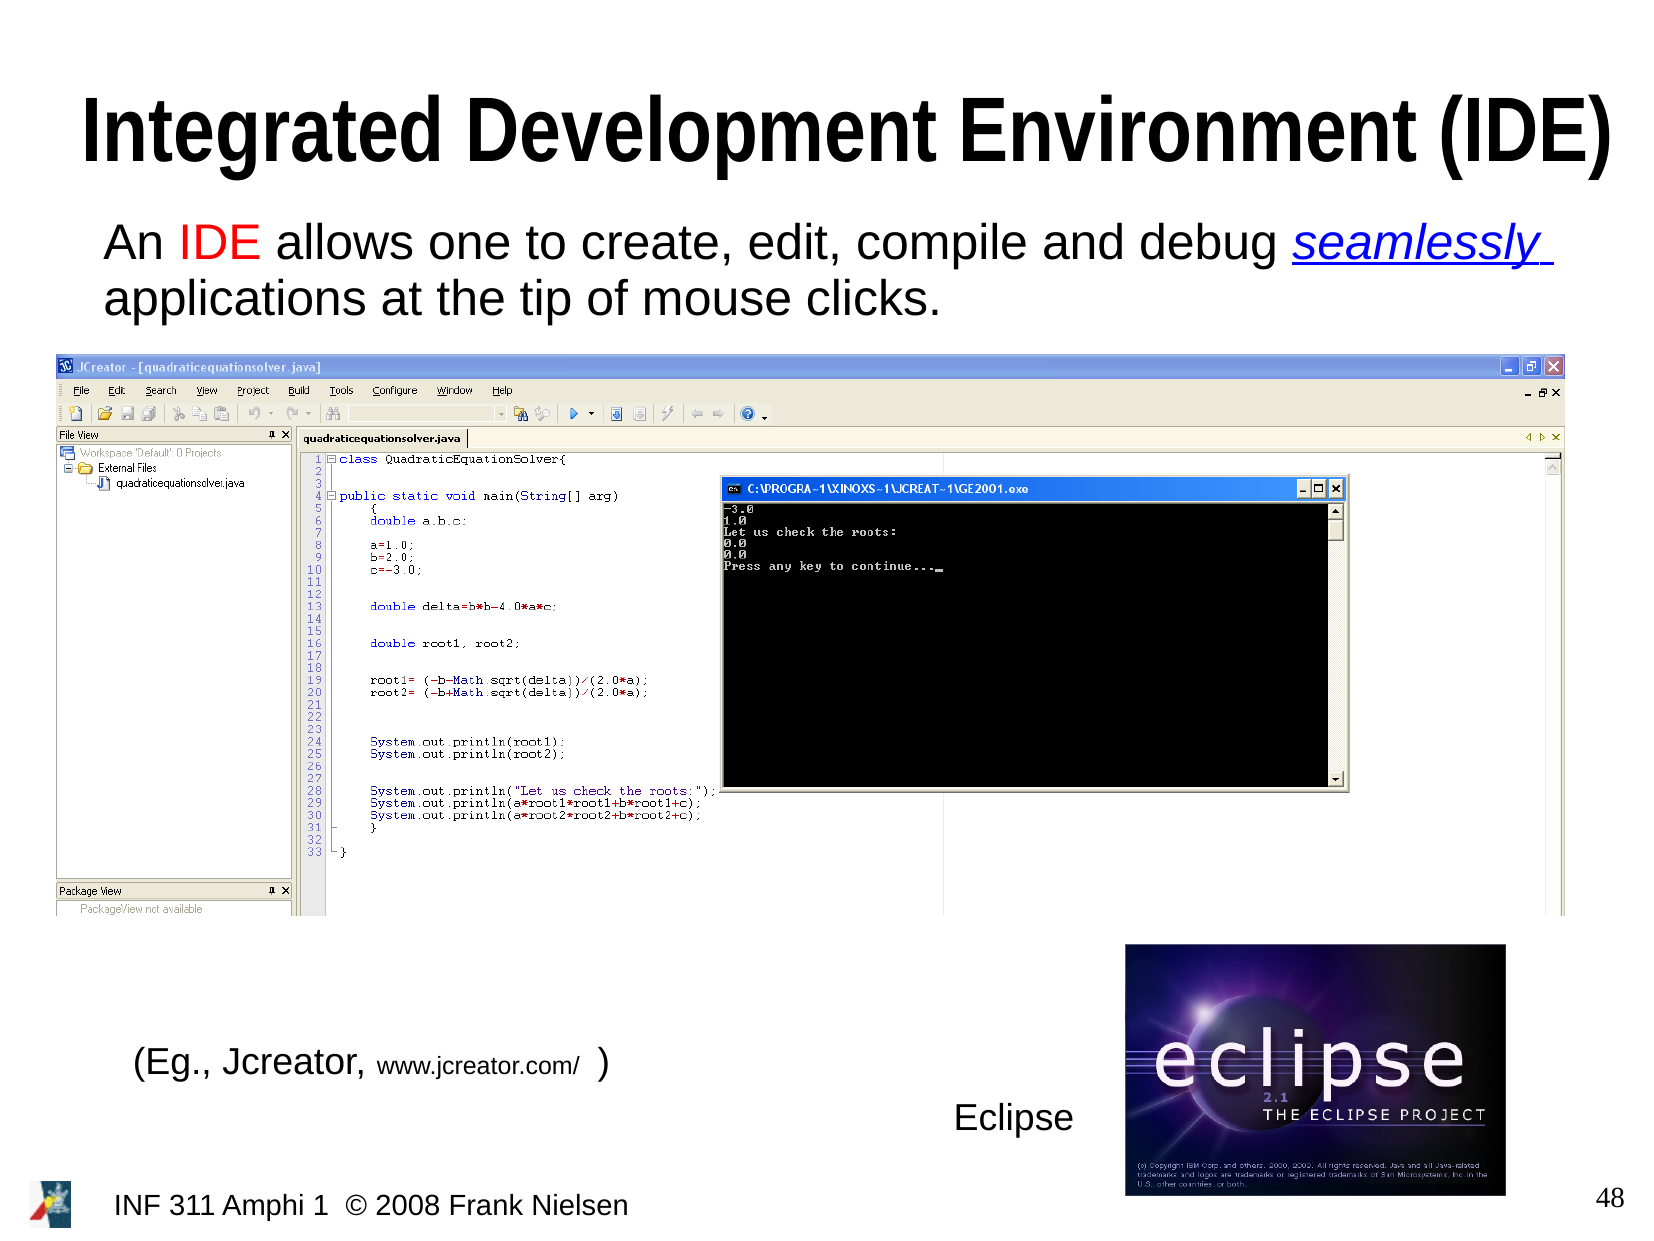

Integrated Development Environment (IDE)
An IDE allows one to create, edit, compile and debug seamlessly
applications at the tip of mouse clicks.
(Eg., Jcreator, www.jcreator.com/ )
Eclipse
48